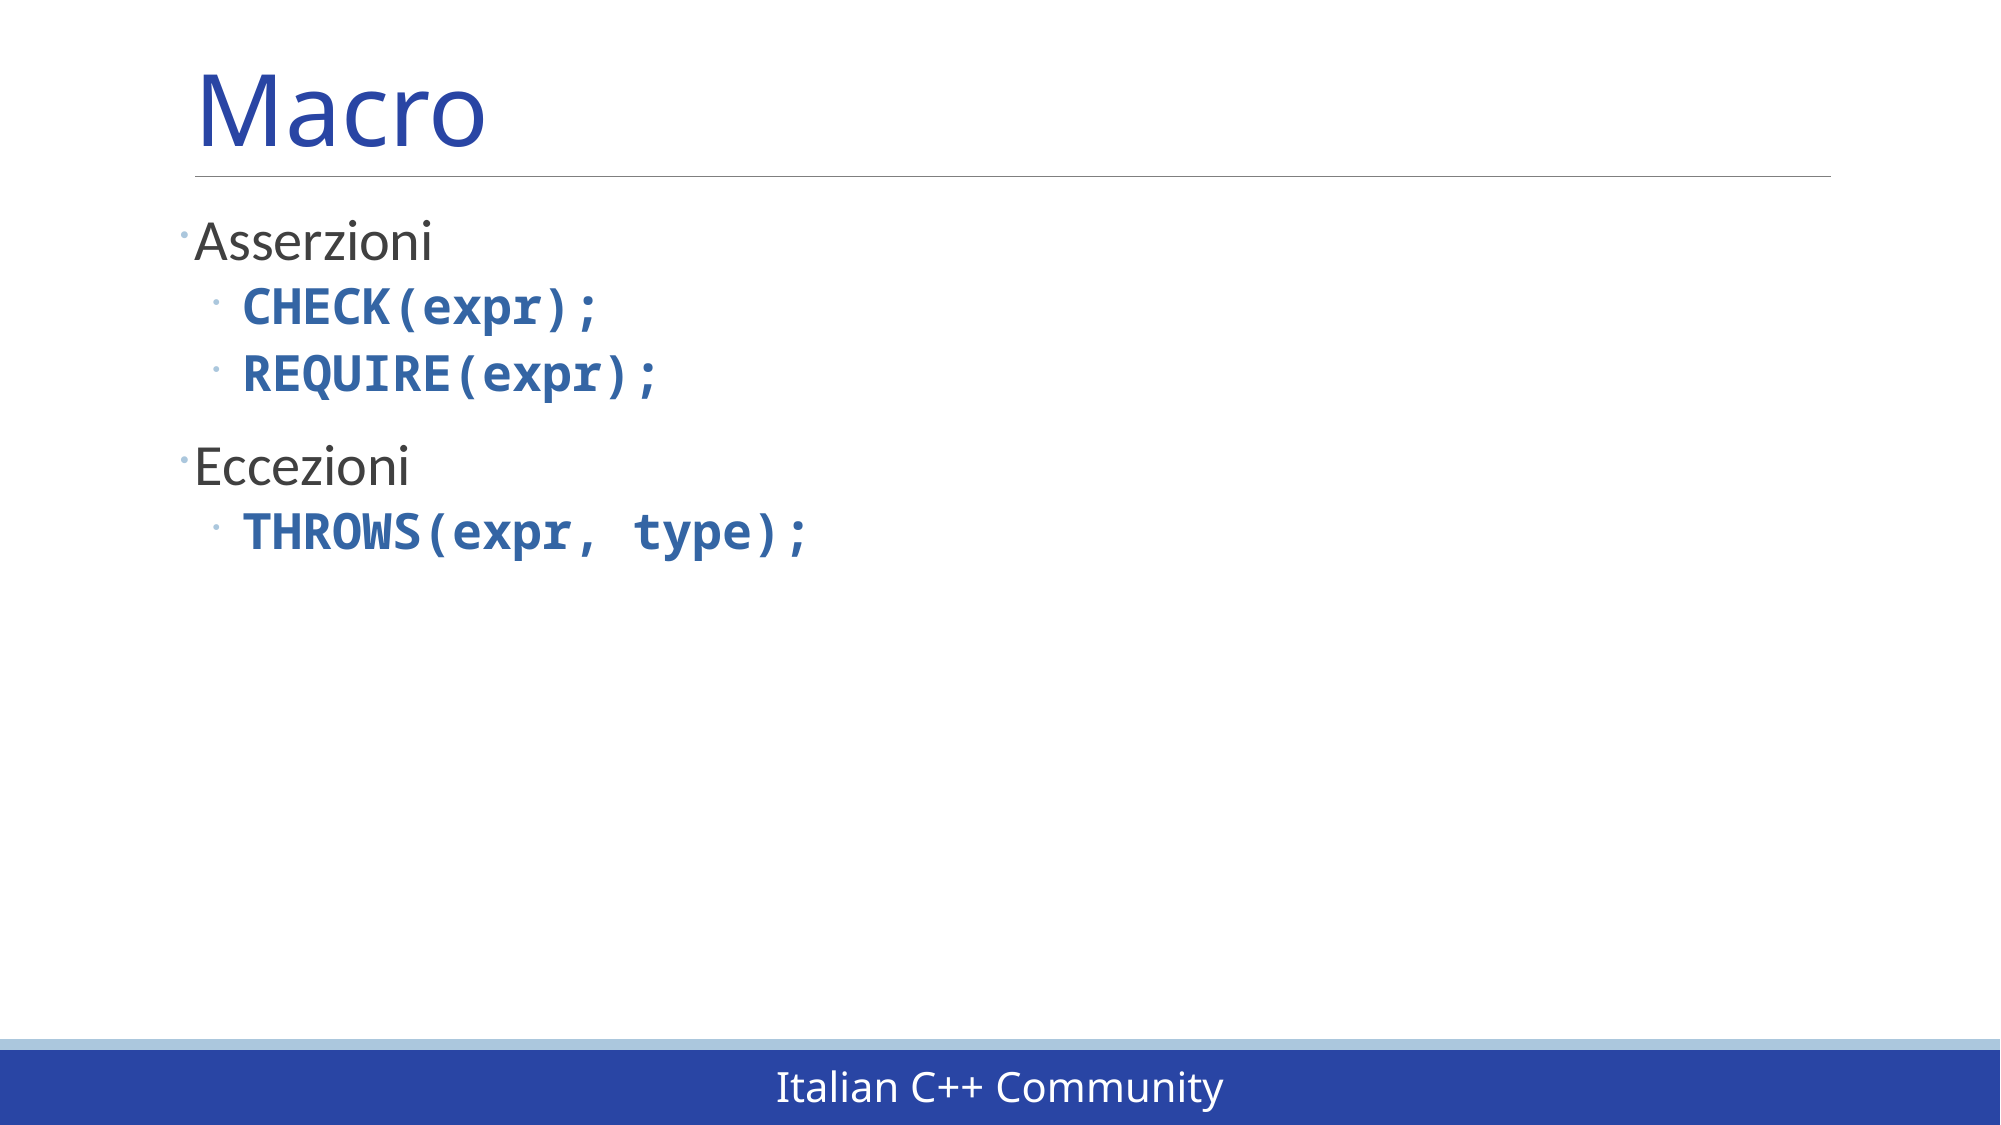

# Macro
Asserzioni
CHECK(expr);
REQUIRE(expr);
Eccezioni
THROWS(expr, type);